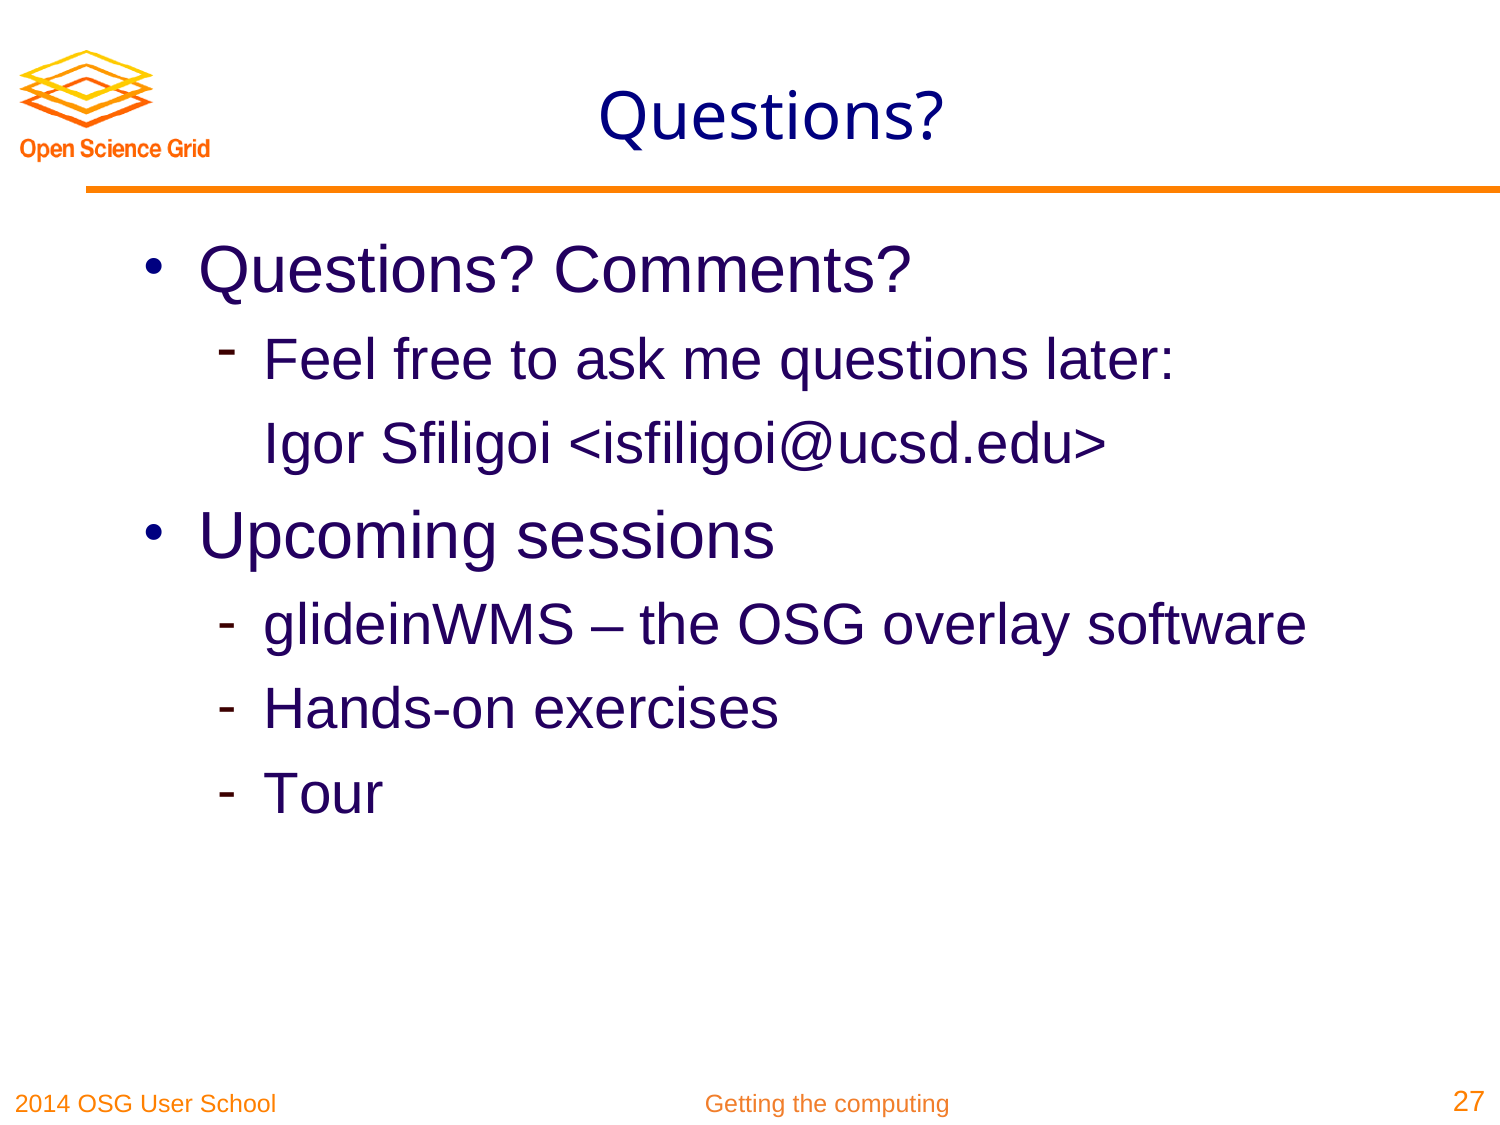

# Questions?
Questions? Comments?
Feel free to ask me questions later:
	Igor Sfiligoi <isfiligoi@ucsd.edu>
Upcoming sessions
glideinWMS – the OSG overlay software
Hands-on exercises
Tour